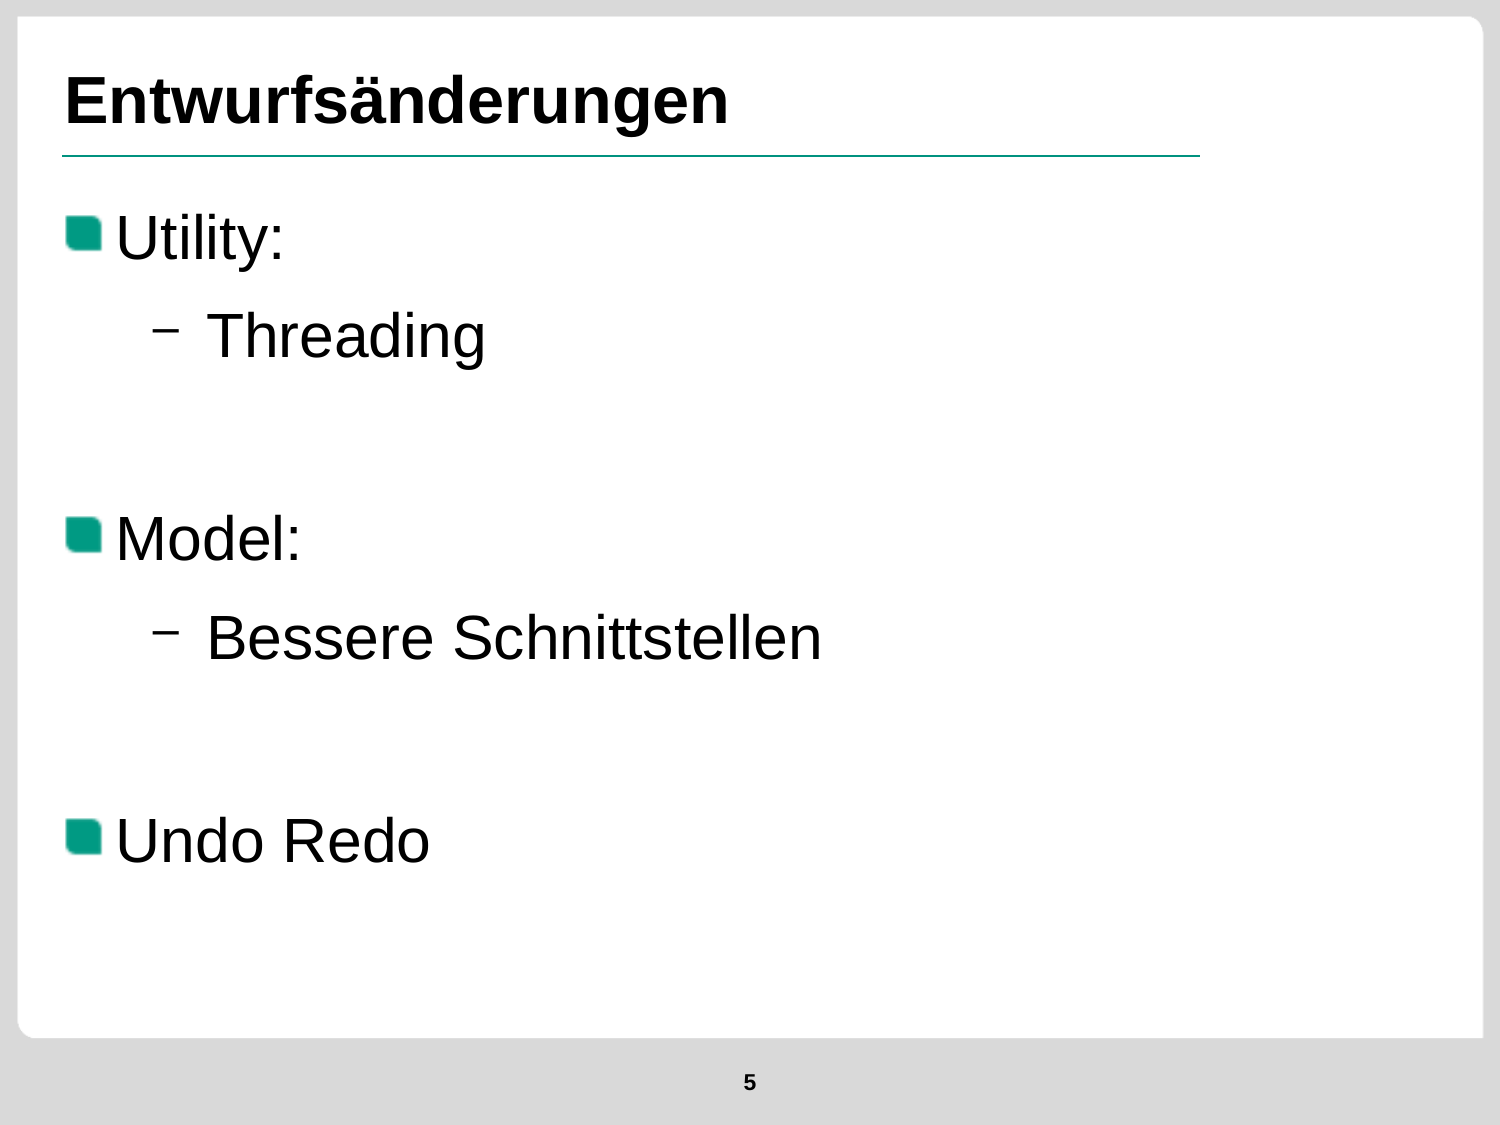

# Entwurfsänderungen
Utility:
Threading
Model:
Bessere Schnittstellen
Undo Redo